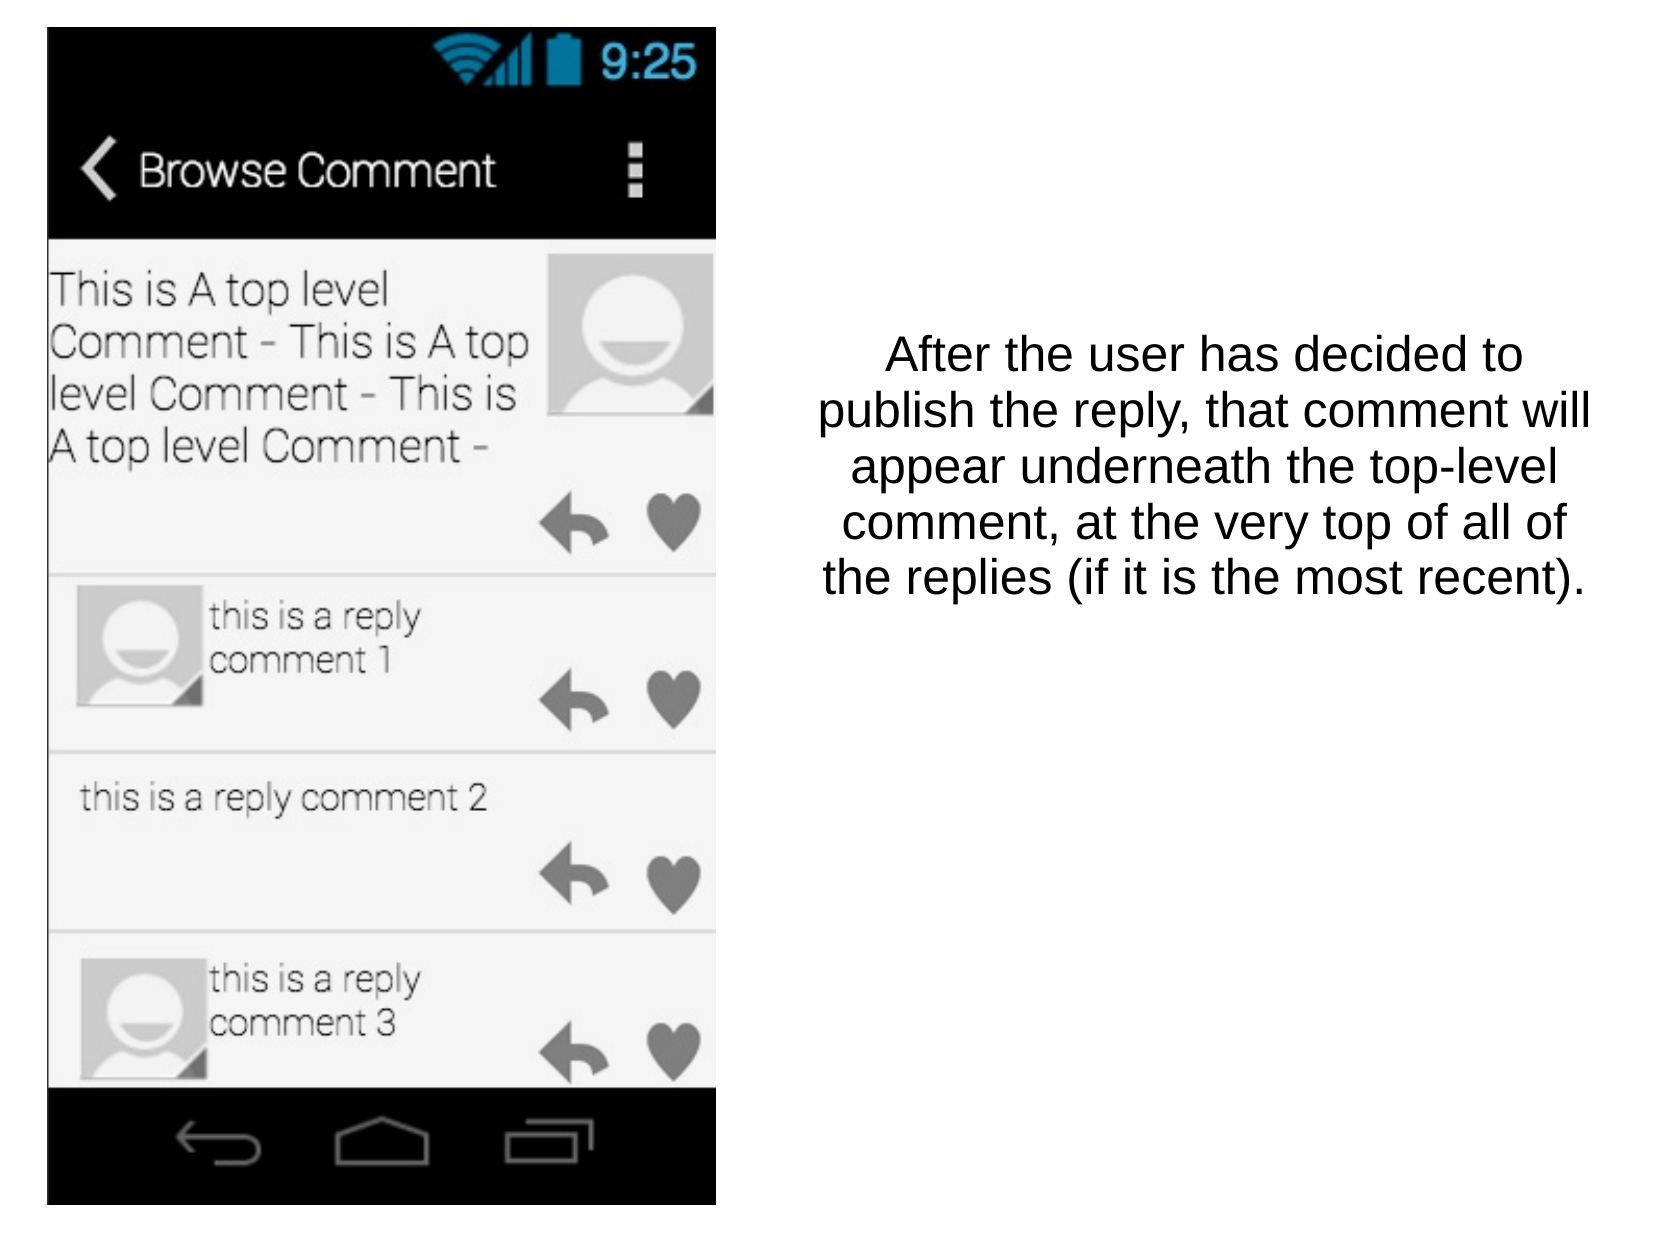

# After the user has decided to publish the reply, that comment will appear underneath the top-level comment, at the very top of all of the replies (if it is the most recent).